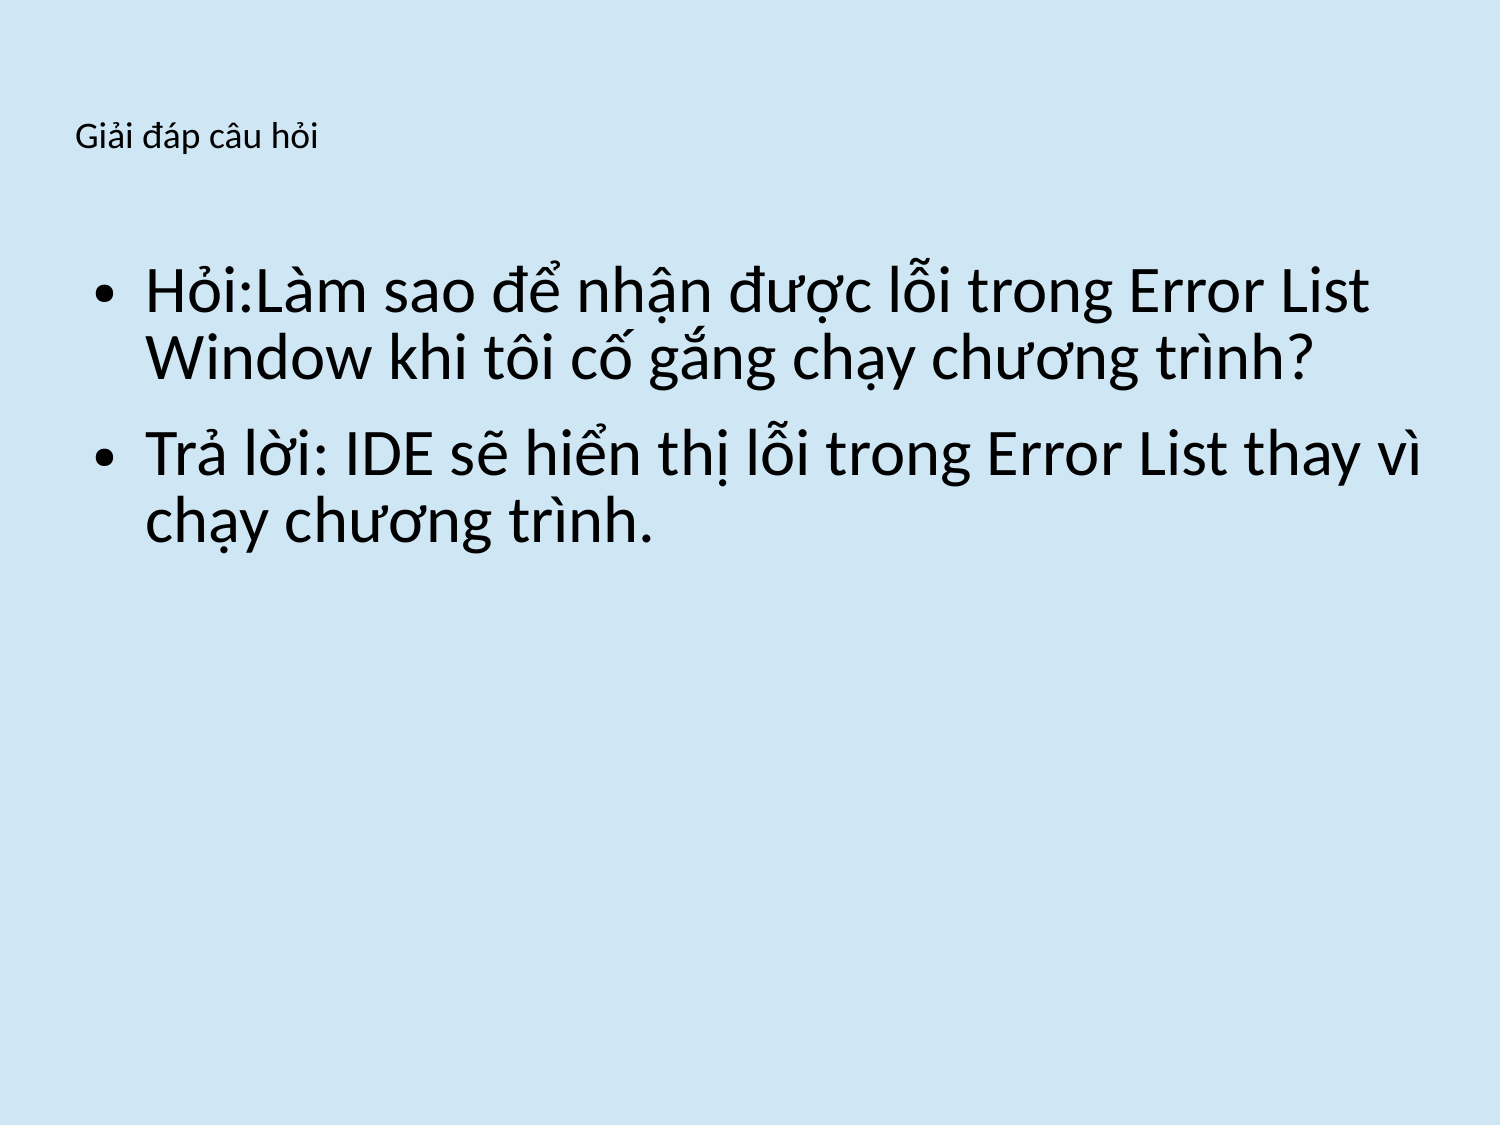

# Giải đáp câu hỏi
Hỏi:Làm sao để nhận được lỗi trong Error List Window khi tôi cố gắng chạy chương trình?
Trả lời: IDE sẽ hiển thị lỗi trong Error List thay vì chạy chương trình.